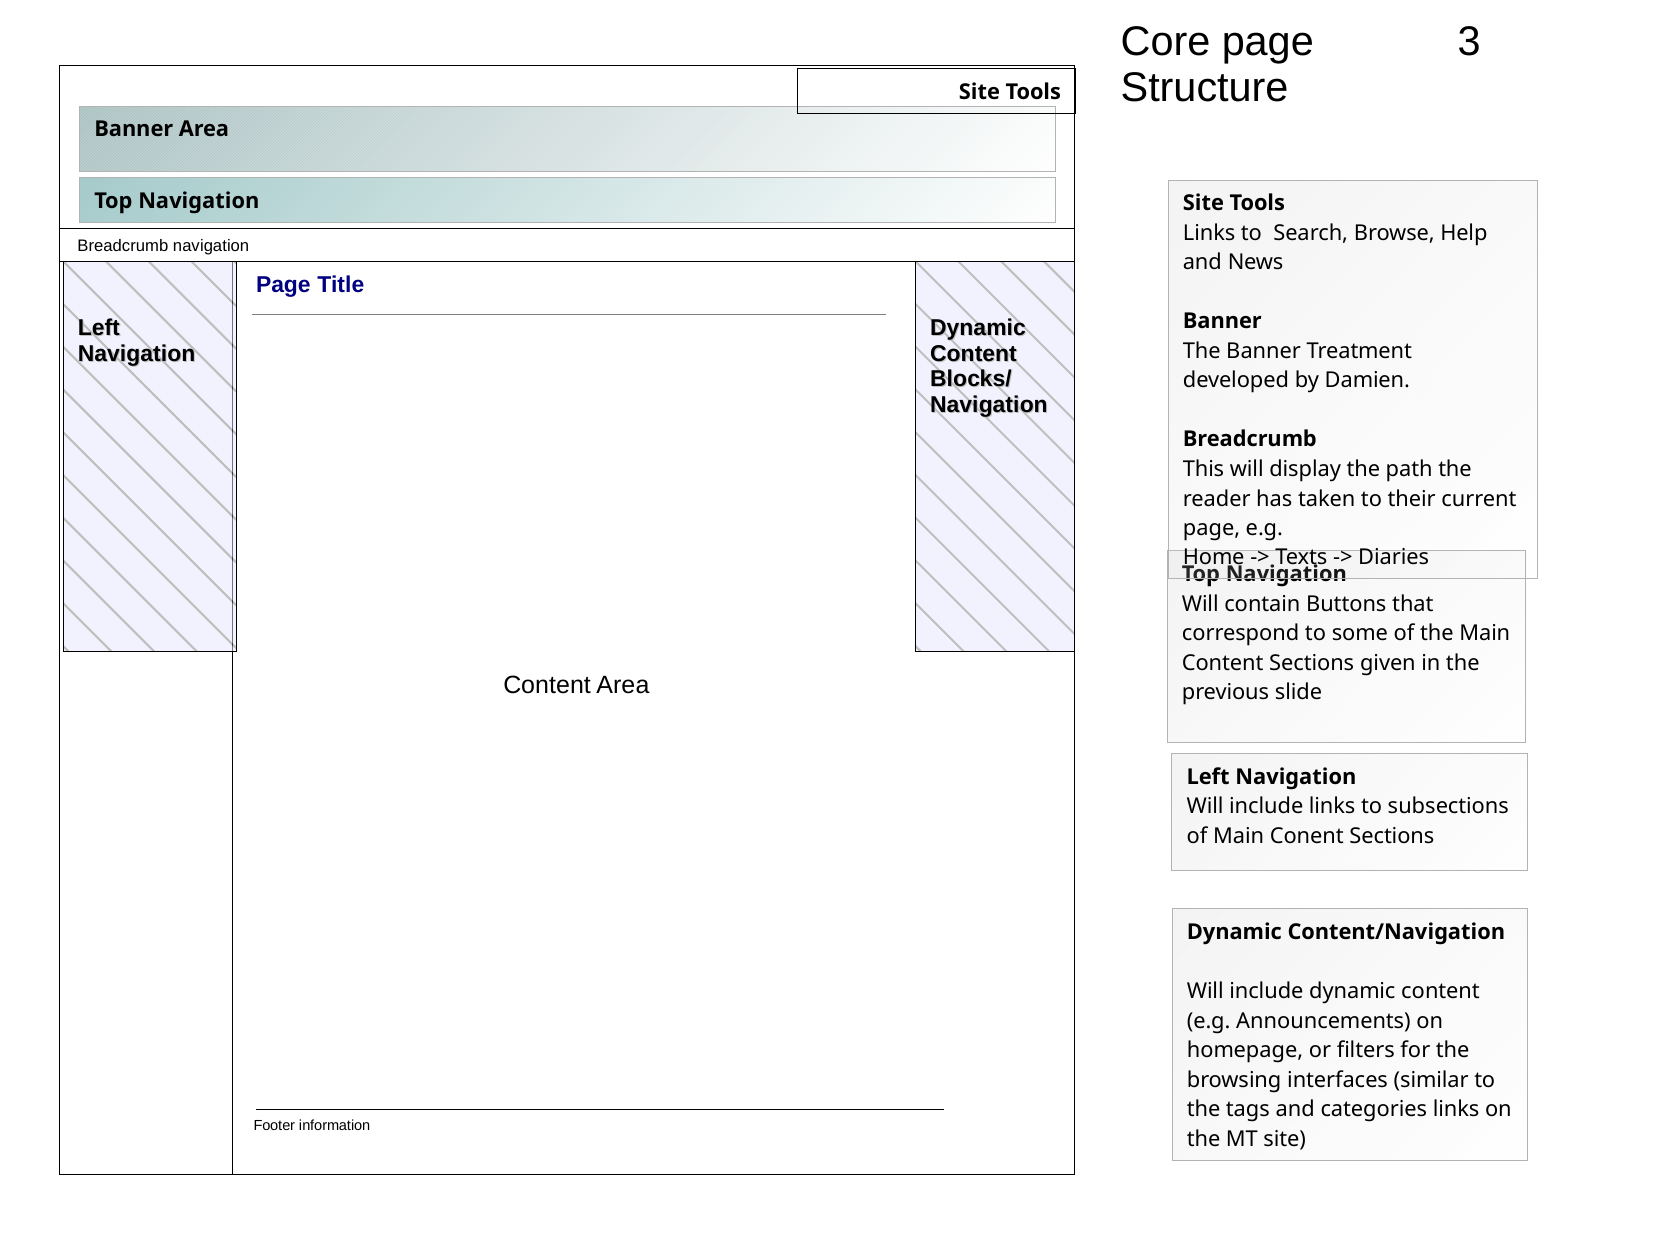

Core page
Structure
Site Tools
Banner Area
Top Navigation
Site Tools
Links to Search, Browse, Help and News
Banner
The Banner Treatment developed by Damien.
Breadcrumb
This will display the path the reader has taken to their current page, e.g.
Home -> Texts -> Diaries
Breadcrumb navigation
Dynamic Content Blocks/ Navigation
Left Navigation
Page Title
Top Navigation
Will contain Buttons that correspond to some of the Main Content Sections given in the previous slide
Content Area
Left Navigation
Will include links to subsections of Main Conent Sections
Dynamic Content/Navigation
Will include dynamic content (e.g. Announcements) on homepage, or filters for the browsing interfaces (similar to the tags and categories links on the MT site)
Footer information